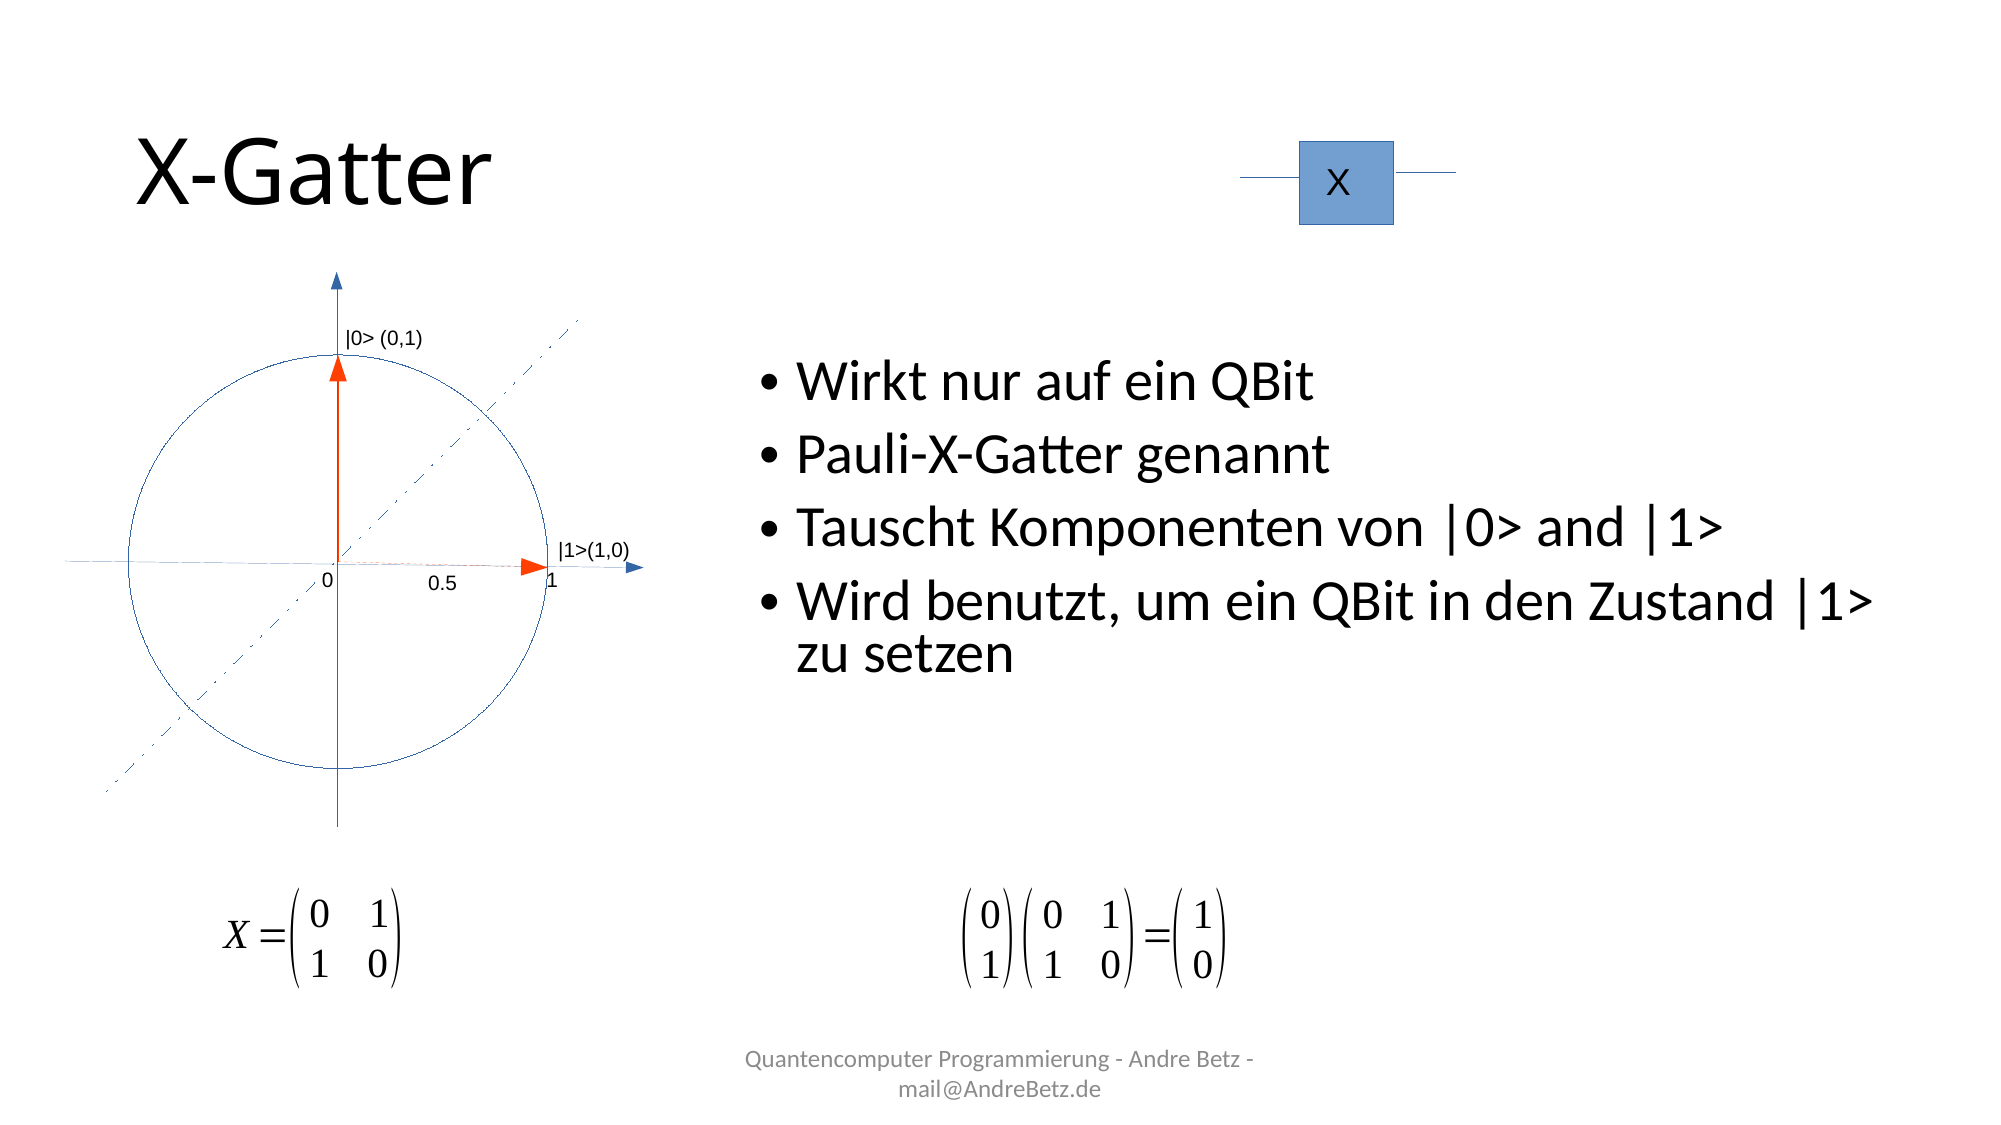

# X-Gatter
X
Wirkt nur auf ein QBit
Pauli-X-Gatter genannt
Tauscht Komponenten von |0> and |1>
Wird benutzt, um ein QBit in den Zustand |1> zu setzen
|0> (0,1)
|1>(1,0)
0
1
0.5
Quantencomputer Programmierung - Andre Betz - mail@AndreBetz.de